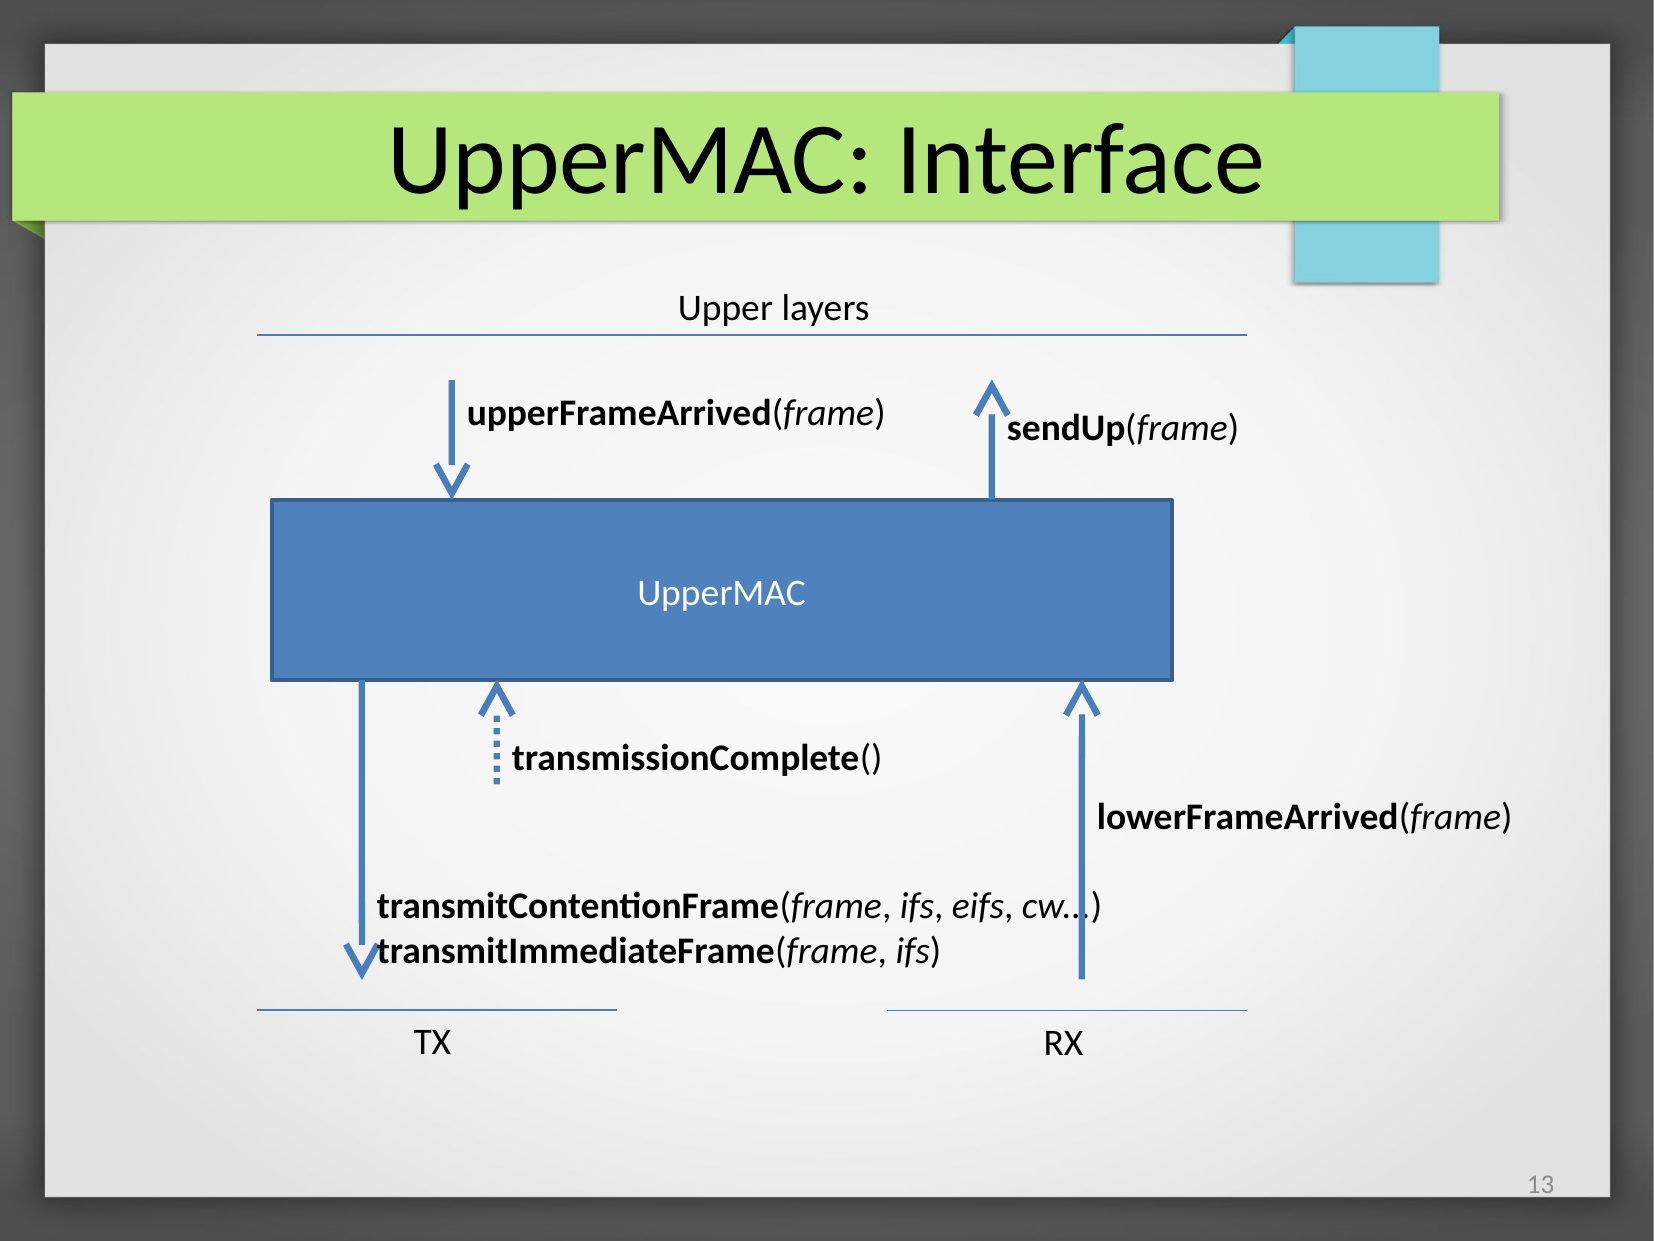

# UpperMAC: Interface
Upper layers
upperFrameArrived(frame)
sendUp(frame)
UpperMAC
transmissionComplete()
lowerFrameArrived(frame)
transmitContentionFrame(frame, ifs, eifs, cw...)
transmitImmediateFrame(frame, ifs)
TX
RX